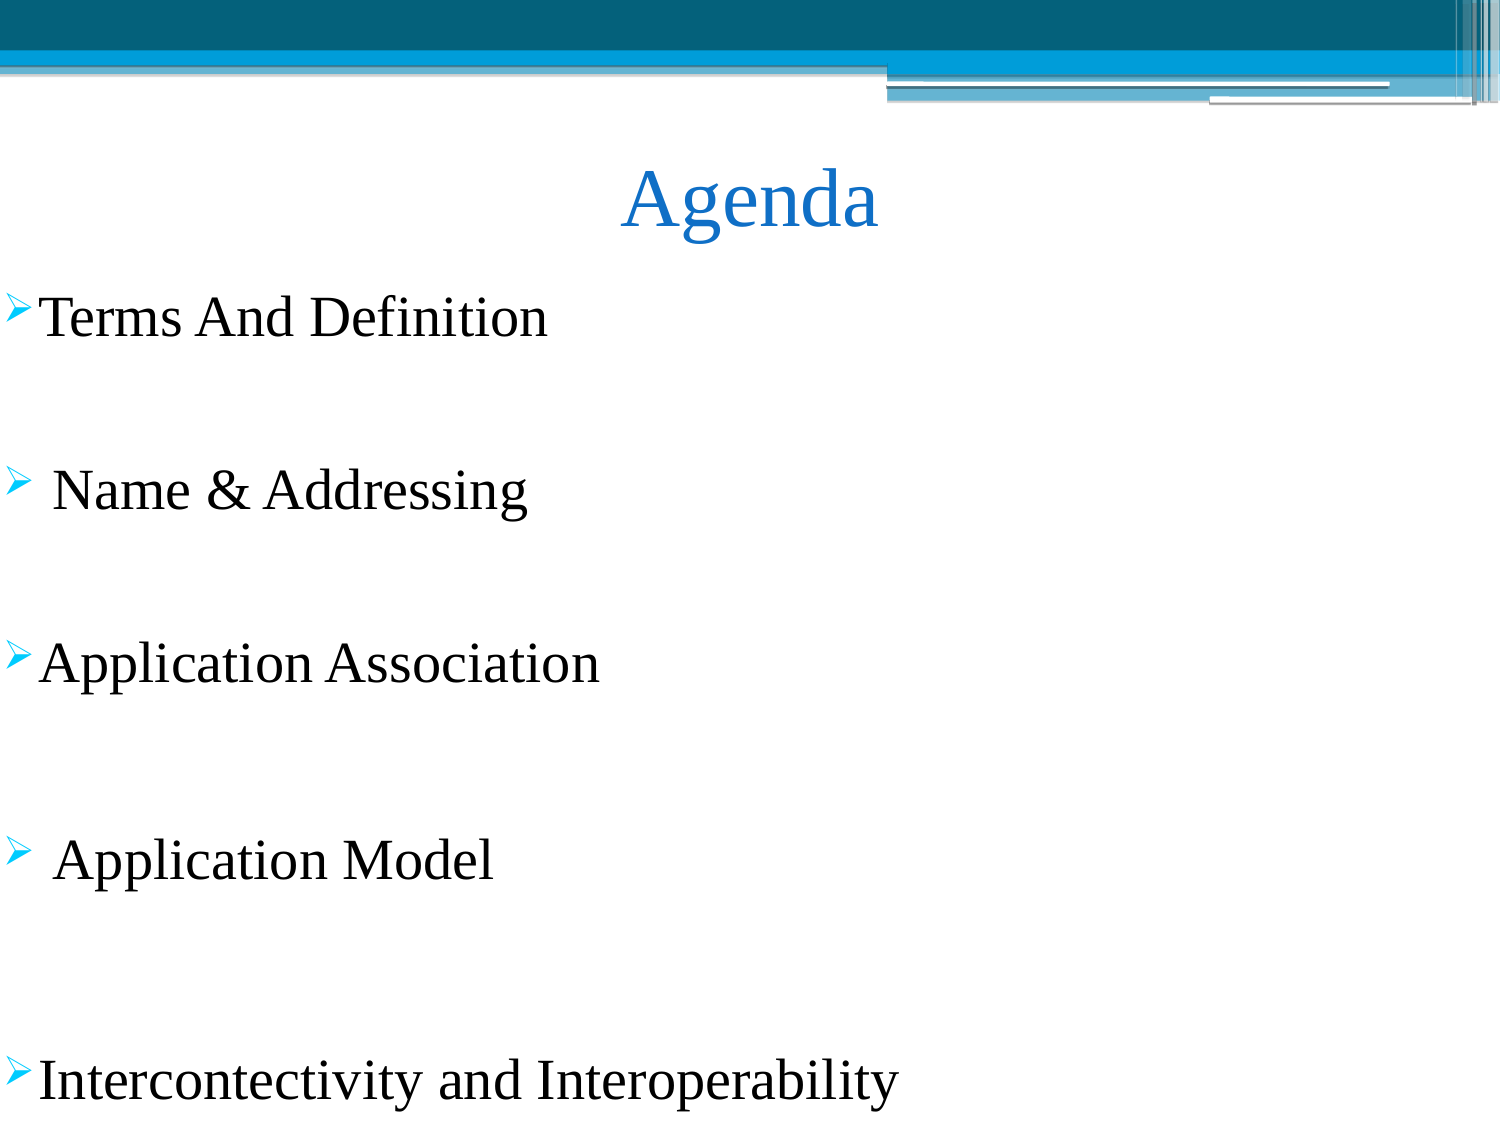

# Agenda
Terms And Definition
 Name & Addressing
Application Association
 Application Model
Intercontectivity and Interoperability